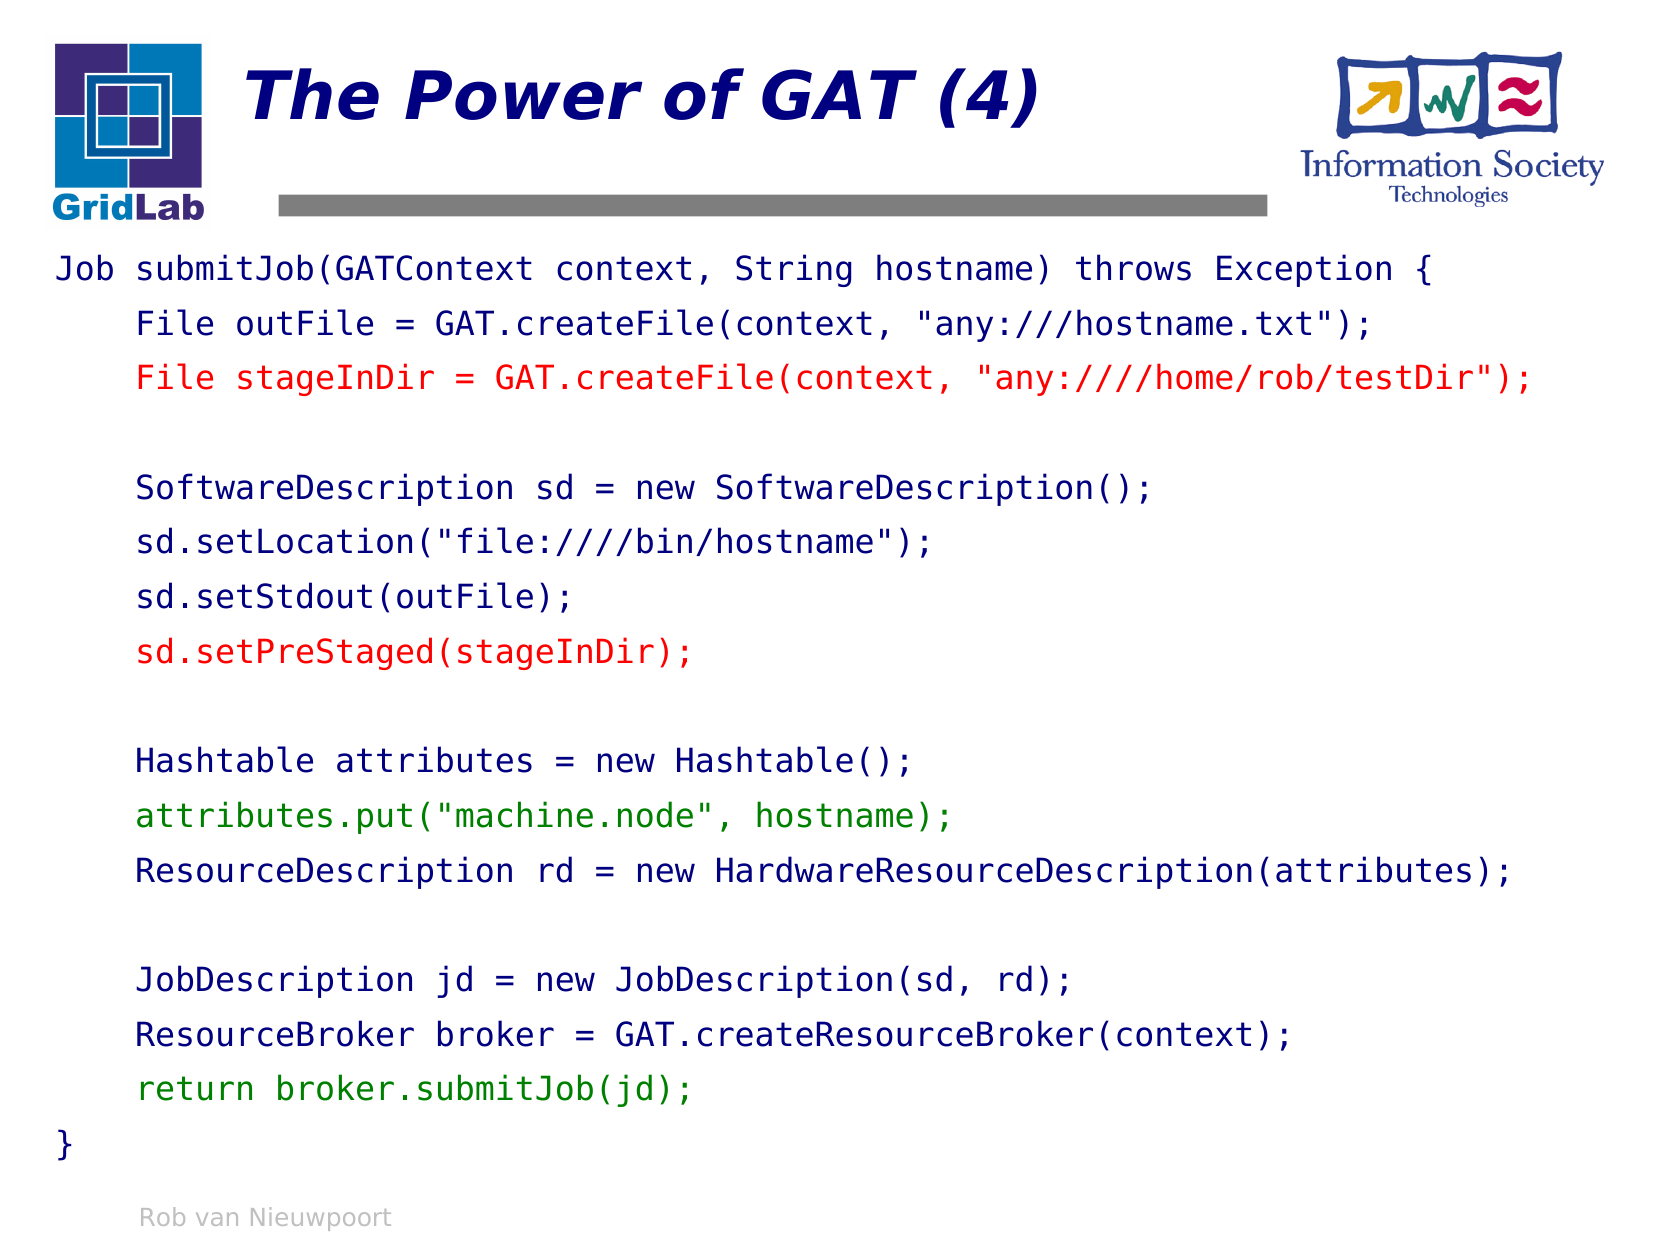

# The Power of GAT (4)
Job submitJob(GATContext context, String hostname) throws Exception {
 File outFile = GAT.createFile(context, "any:///hostname.txt");
 File stageInDir = GAT.createFile(context, "any:////home/rob/testDir");
 SoftwareDescription sd = new SoftwareDescription();
 sd.setLocation("file:////bin/hostname");
 sd.setStdout(outFile);
 sd.setPreStaged(stageInDir);
 Hashtable attributes = new Hashtable();
 attributes.put("machine.node", hostname);
 ResourceDescription rd = new HardwareResourceDescription(attributes);
 JobDescription jd = new JobDescription(sd, rd);
 ResourceBroker broker = GAT.createResourceBroker(context);
 return broker.submitJob(jd);
}